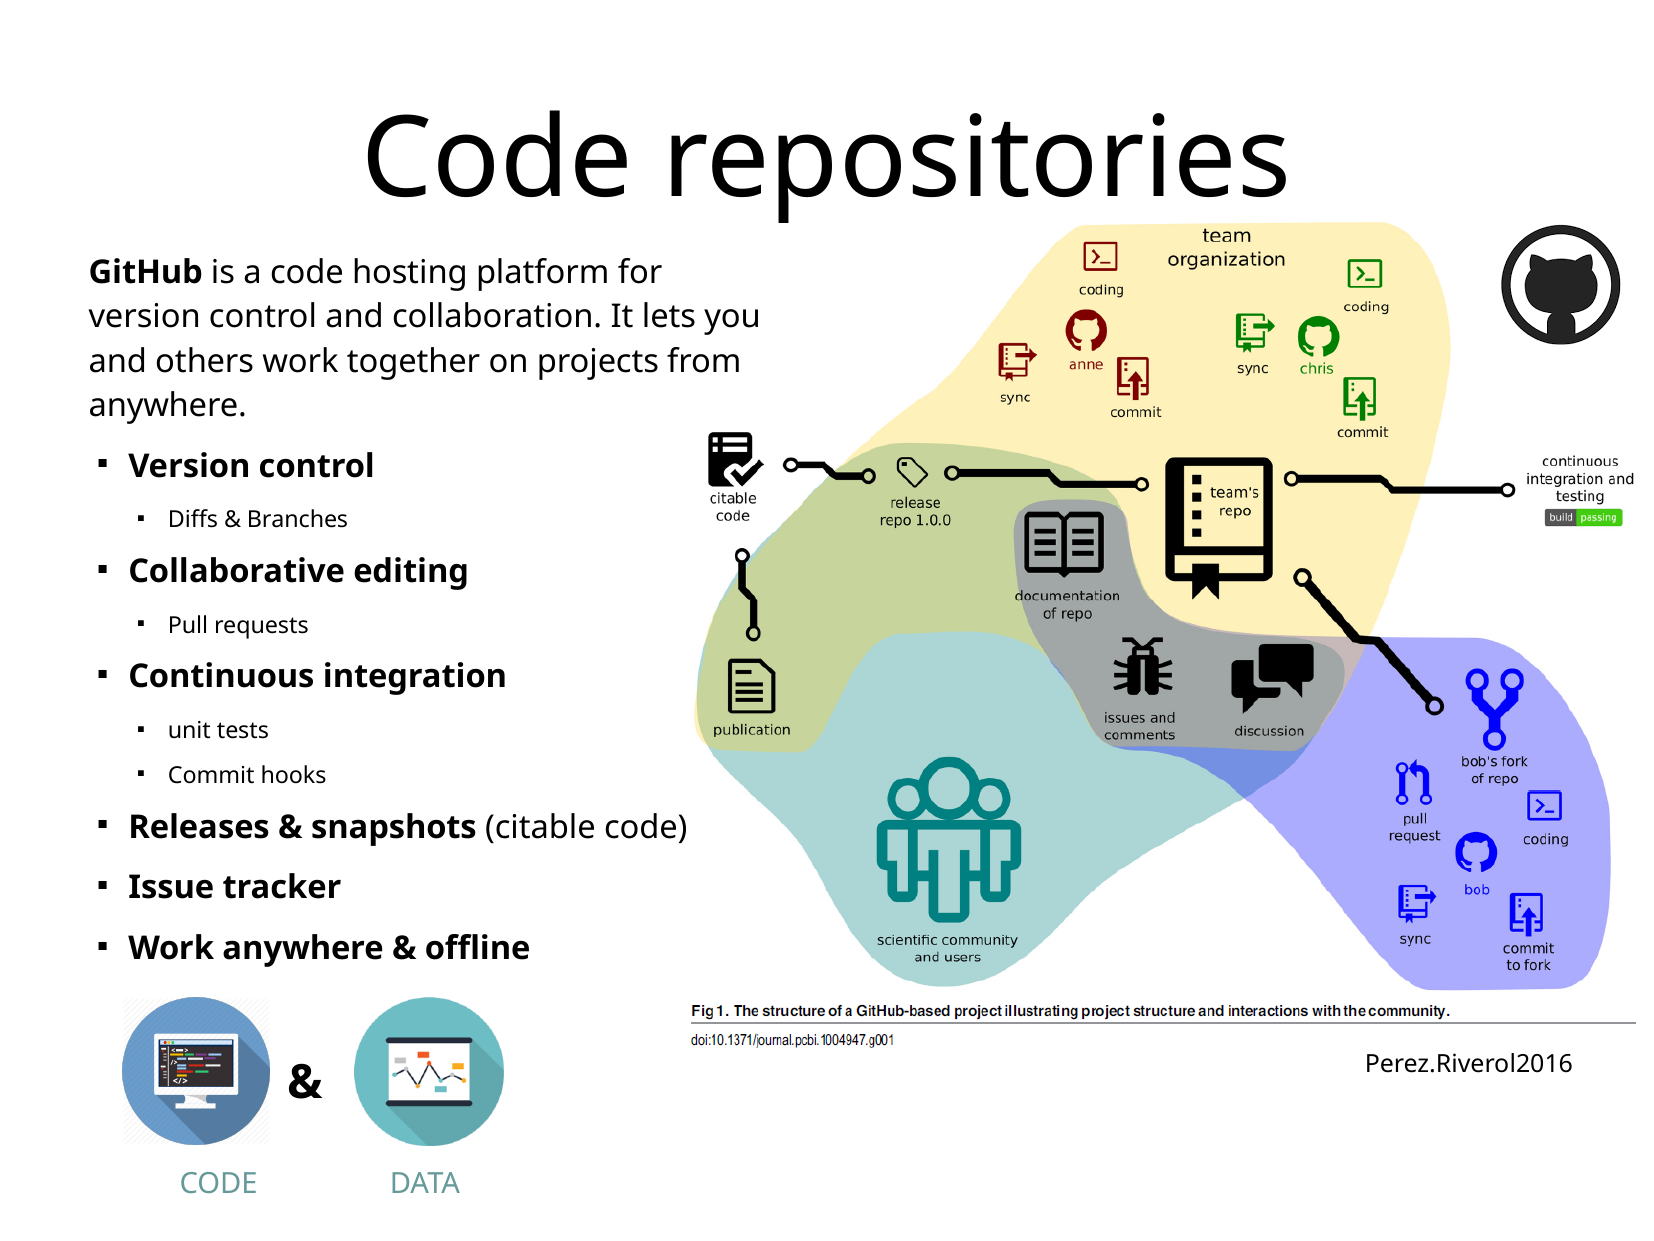

# Code repositories
GitHub is a code hosting platform for version control and collaboration. It lets you and others work together on projects from anywhere.
Version control
Diffs & Branches
Collaborative editing
Pull requests
Continuous integration
unit tests
Commit hooks
Releases & snapshots (citable code)
Issue tracker
Work anywhere & offline
Perez.Riverol2016
&
CODE
DATA